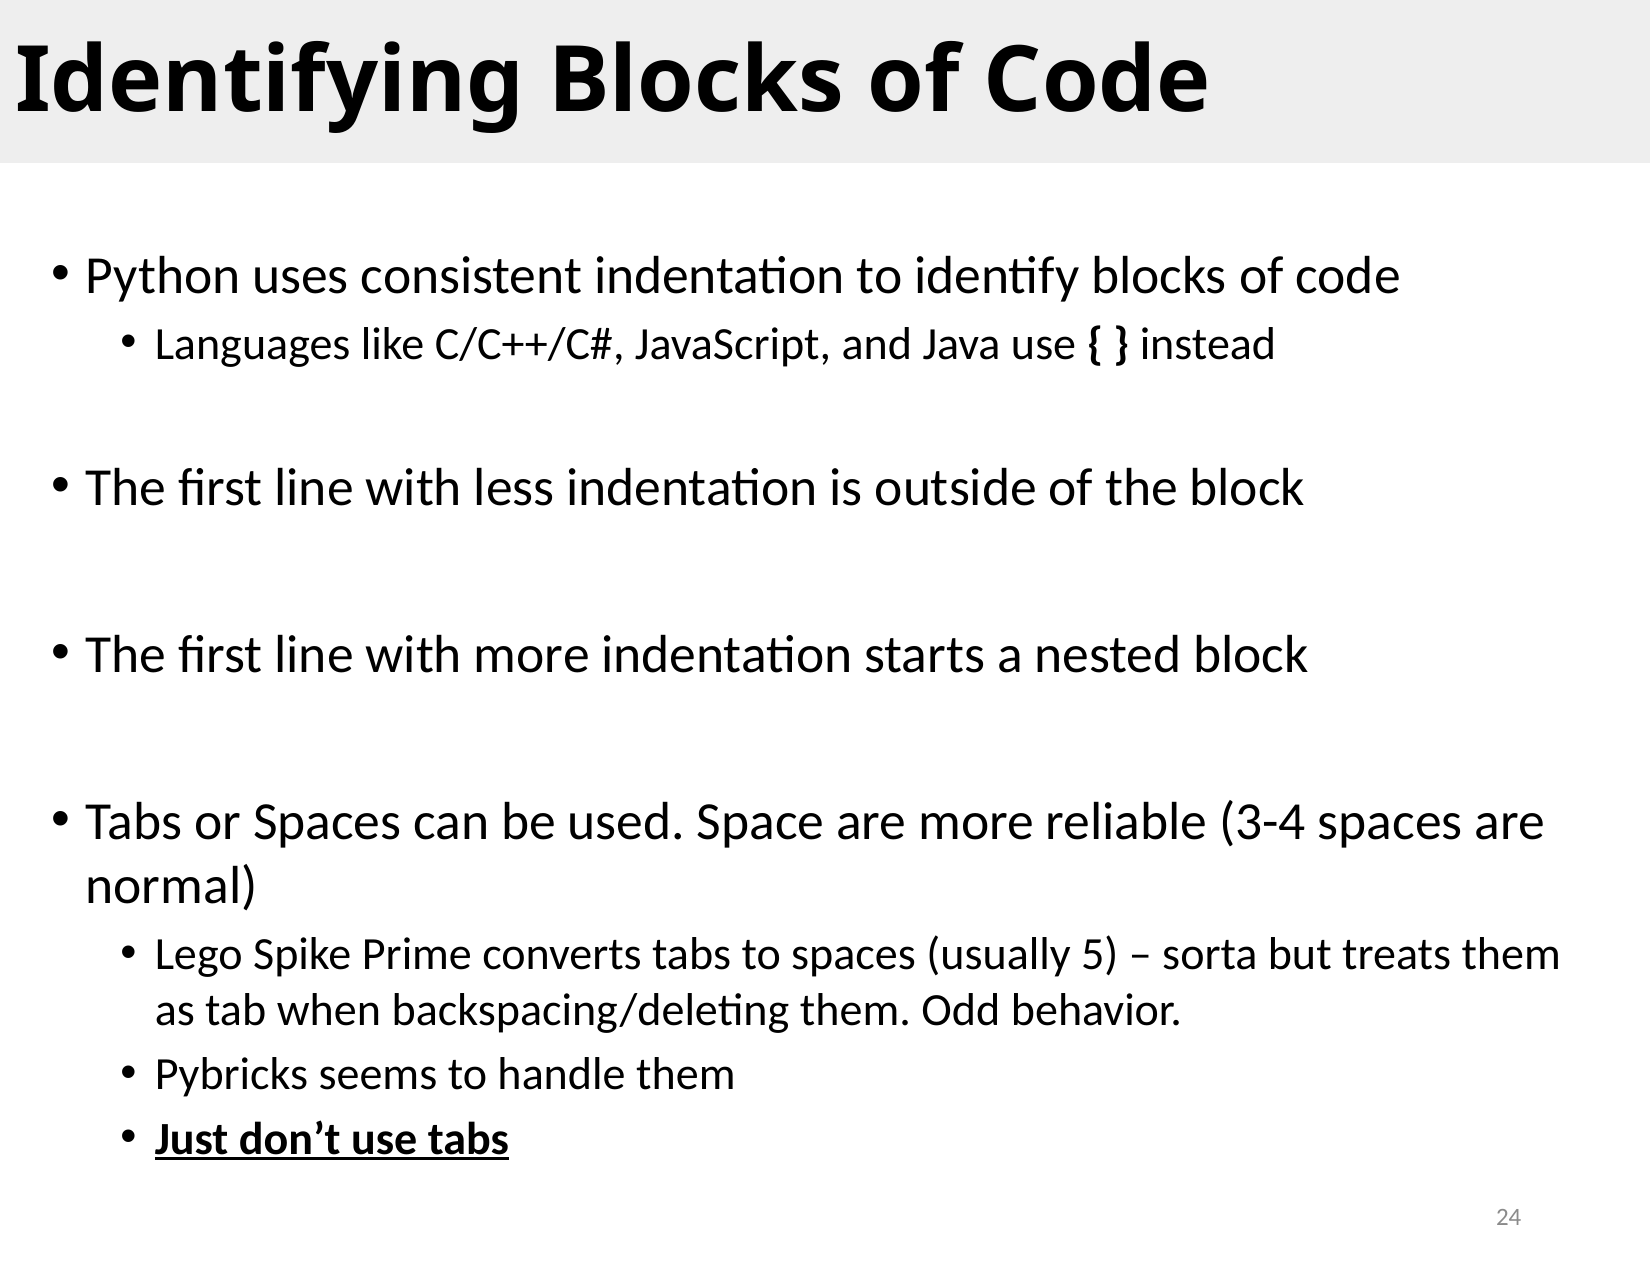

# Identifying Blocks of Code
Python uses consistent indentation to identify blocks of code
Languages like C/C++/C#, JavaScript, and Java use { } instead
The first line with less indentation is outside of the block
The first line with more indentation starts a nested block
Tabs or Spaces can be used. Space are more reliable (3-4 spaces are normal)
Lego Spike Prime converts tabs to spaces (usually 5) – sorta but treats them as tab when backspacing/deleting them. Odd behavior.
Pybricks seems to handle them
Just don’t use tabs
24